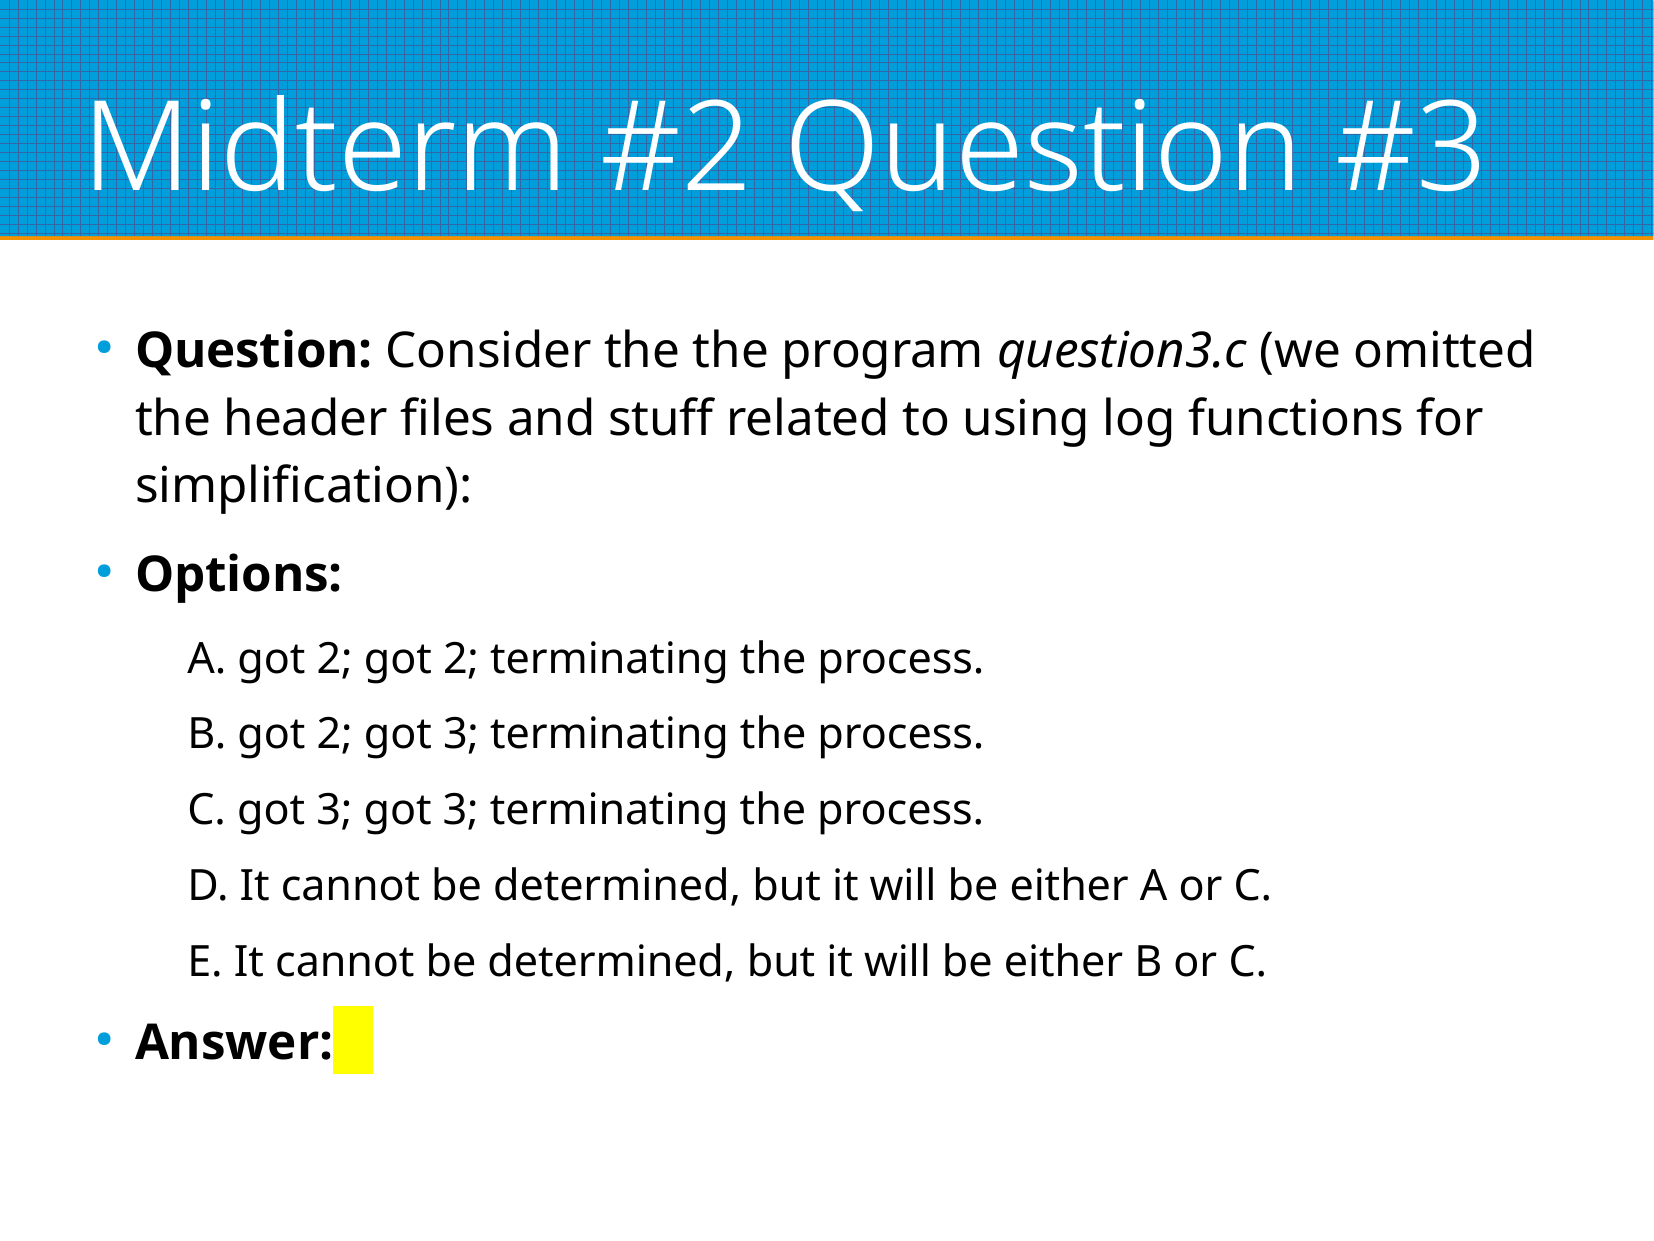

# Midterm #2 Question #3
Question: Consider the the program question3.c (we omitted the header files and stuff related to using log functions for simplification):
Options:
A. got 2; got 2; terminating the process.
B. got 2; got 3; terminating the process.
C. got 3; got 3; terminating the process.
D. It cannot be determined, but it will be either A or C.
E. It cannot be determined, but it will be either B or C.
Answer: E